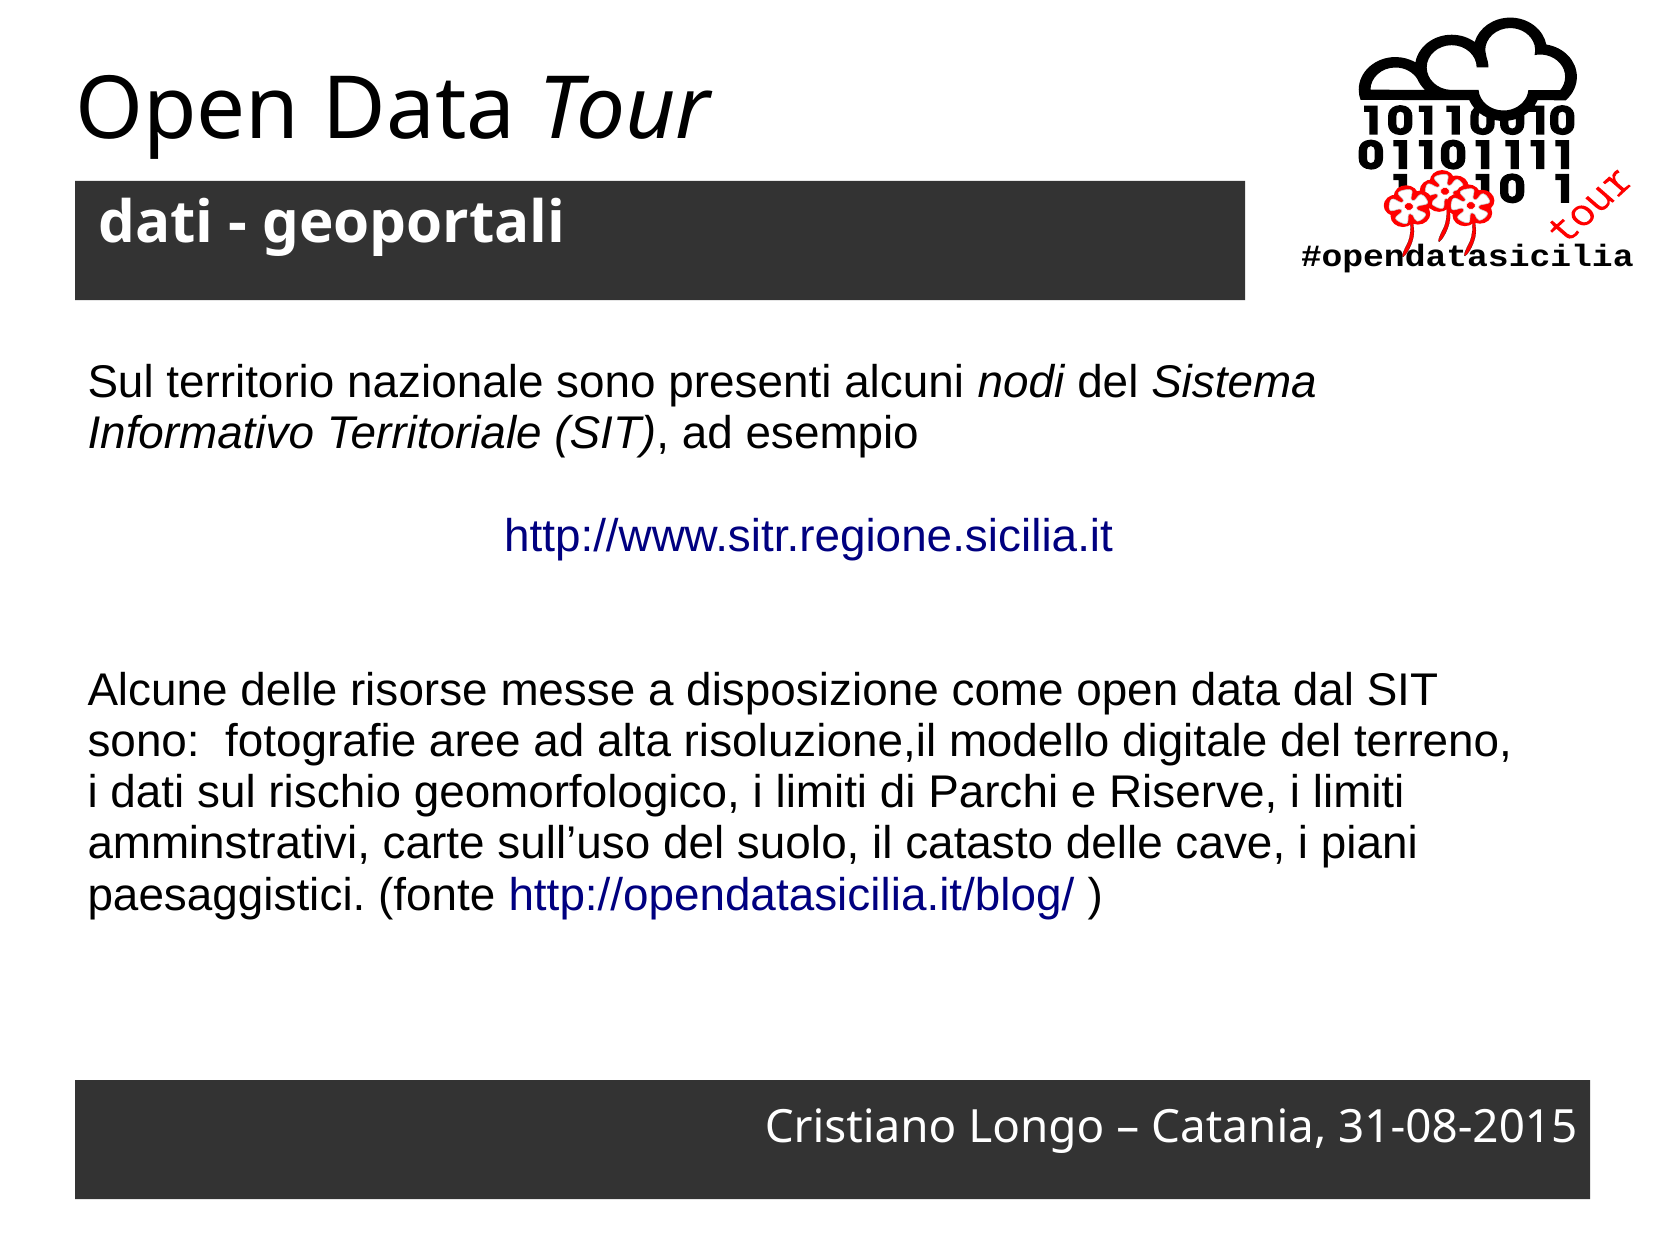

# Open Data Tour
 dati - geoportali
Sul territorio nazionale sono presenti alcuni nodi del Sistema Informativo Territoriale (SIT), ad esempio
http://www.sitr.regione.sicilia.it
Alcune delle risorse messe a disposizione come open data dal SIT sono: fotografie aree ad alta risoluzione,il modello digitale del terreno,
i dati sul rischio geomorfologico, i limiti di Parchi e Riserve, i limiti amminstrativi, carte sull’uso del suolo, il catasto delle cave, i piani paesaggistici. (fonte http://opendatasicilia.it/blog/ )
 Cristiano Longo – Catania, 31-08-2015